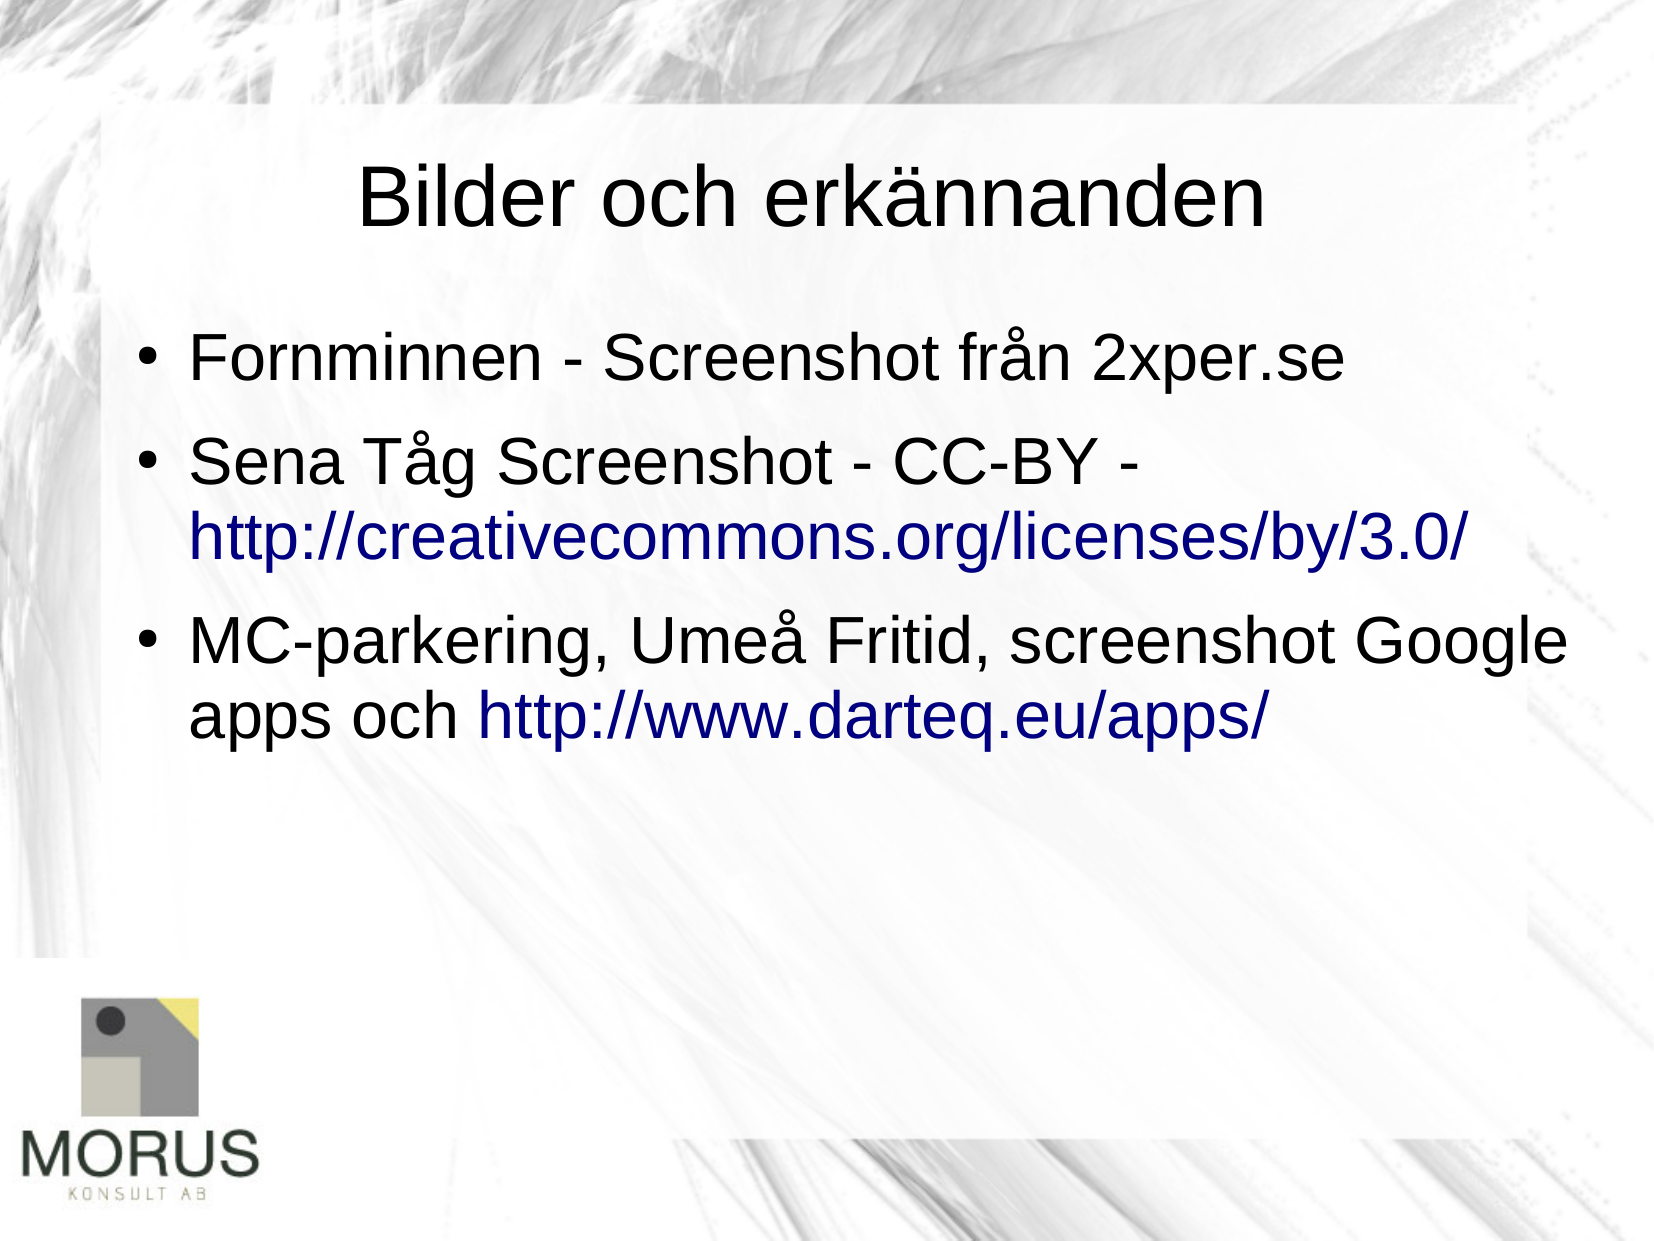

# Bilder och erkännanden
Fornminnen - Screenshot från 2xper.se
Sena Tåg Screenshot - CC-BY - http://creativecommons.org/licenses/by/3.0/
MC-parkering, Umeå Fritid, screenshot Google apps och http://www.darteq.eu/apps/